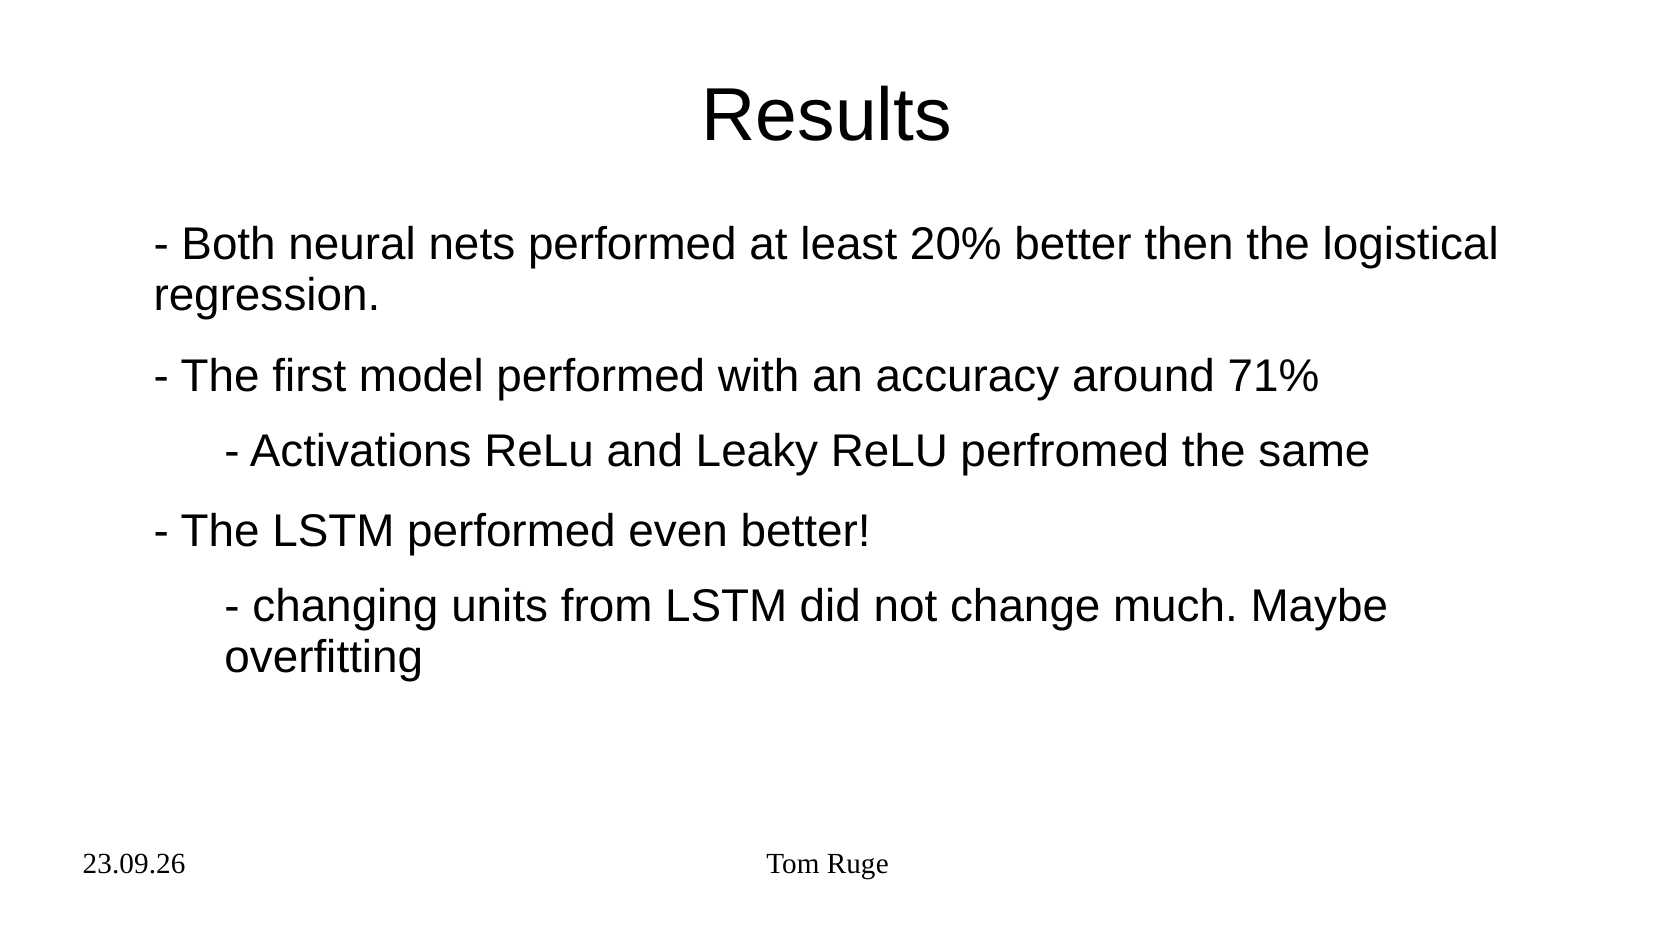

# Results
- Both neural nets performed at least 20% better then the logistical regression.
- The first model performed with an accuracy around 71%
- Activations ReLu and Leaky ReLU perfromed the same
- The LSTM performed even better!
- changing units from LSTM did not change much. Maybe 		overfitting